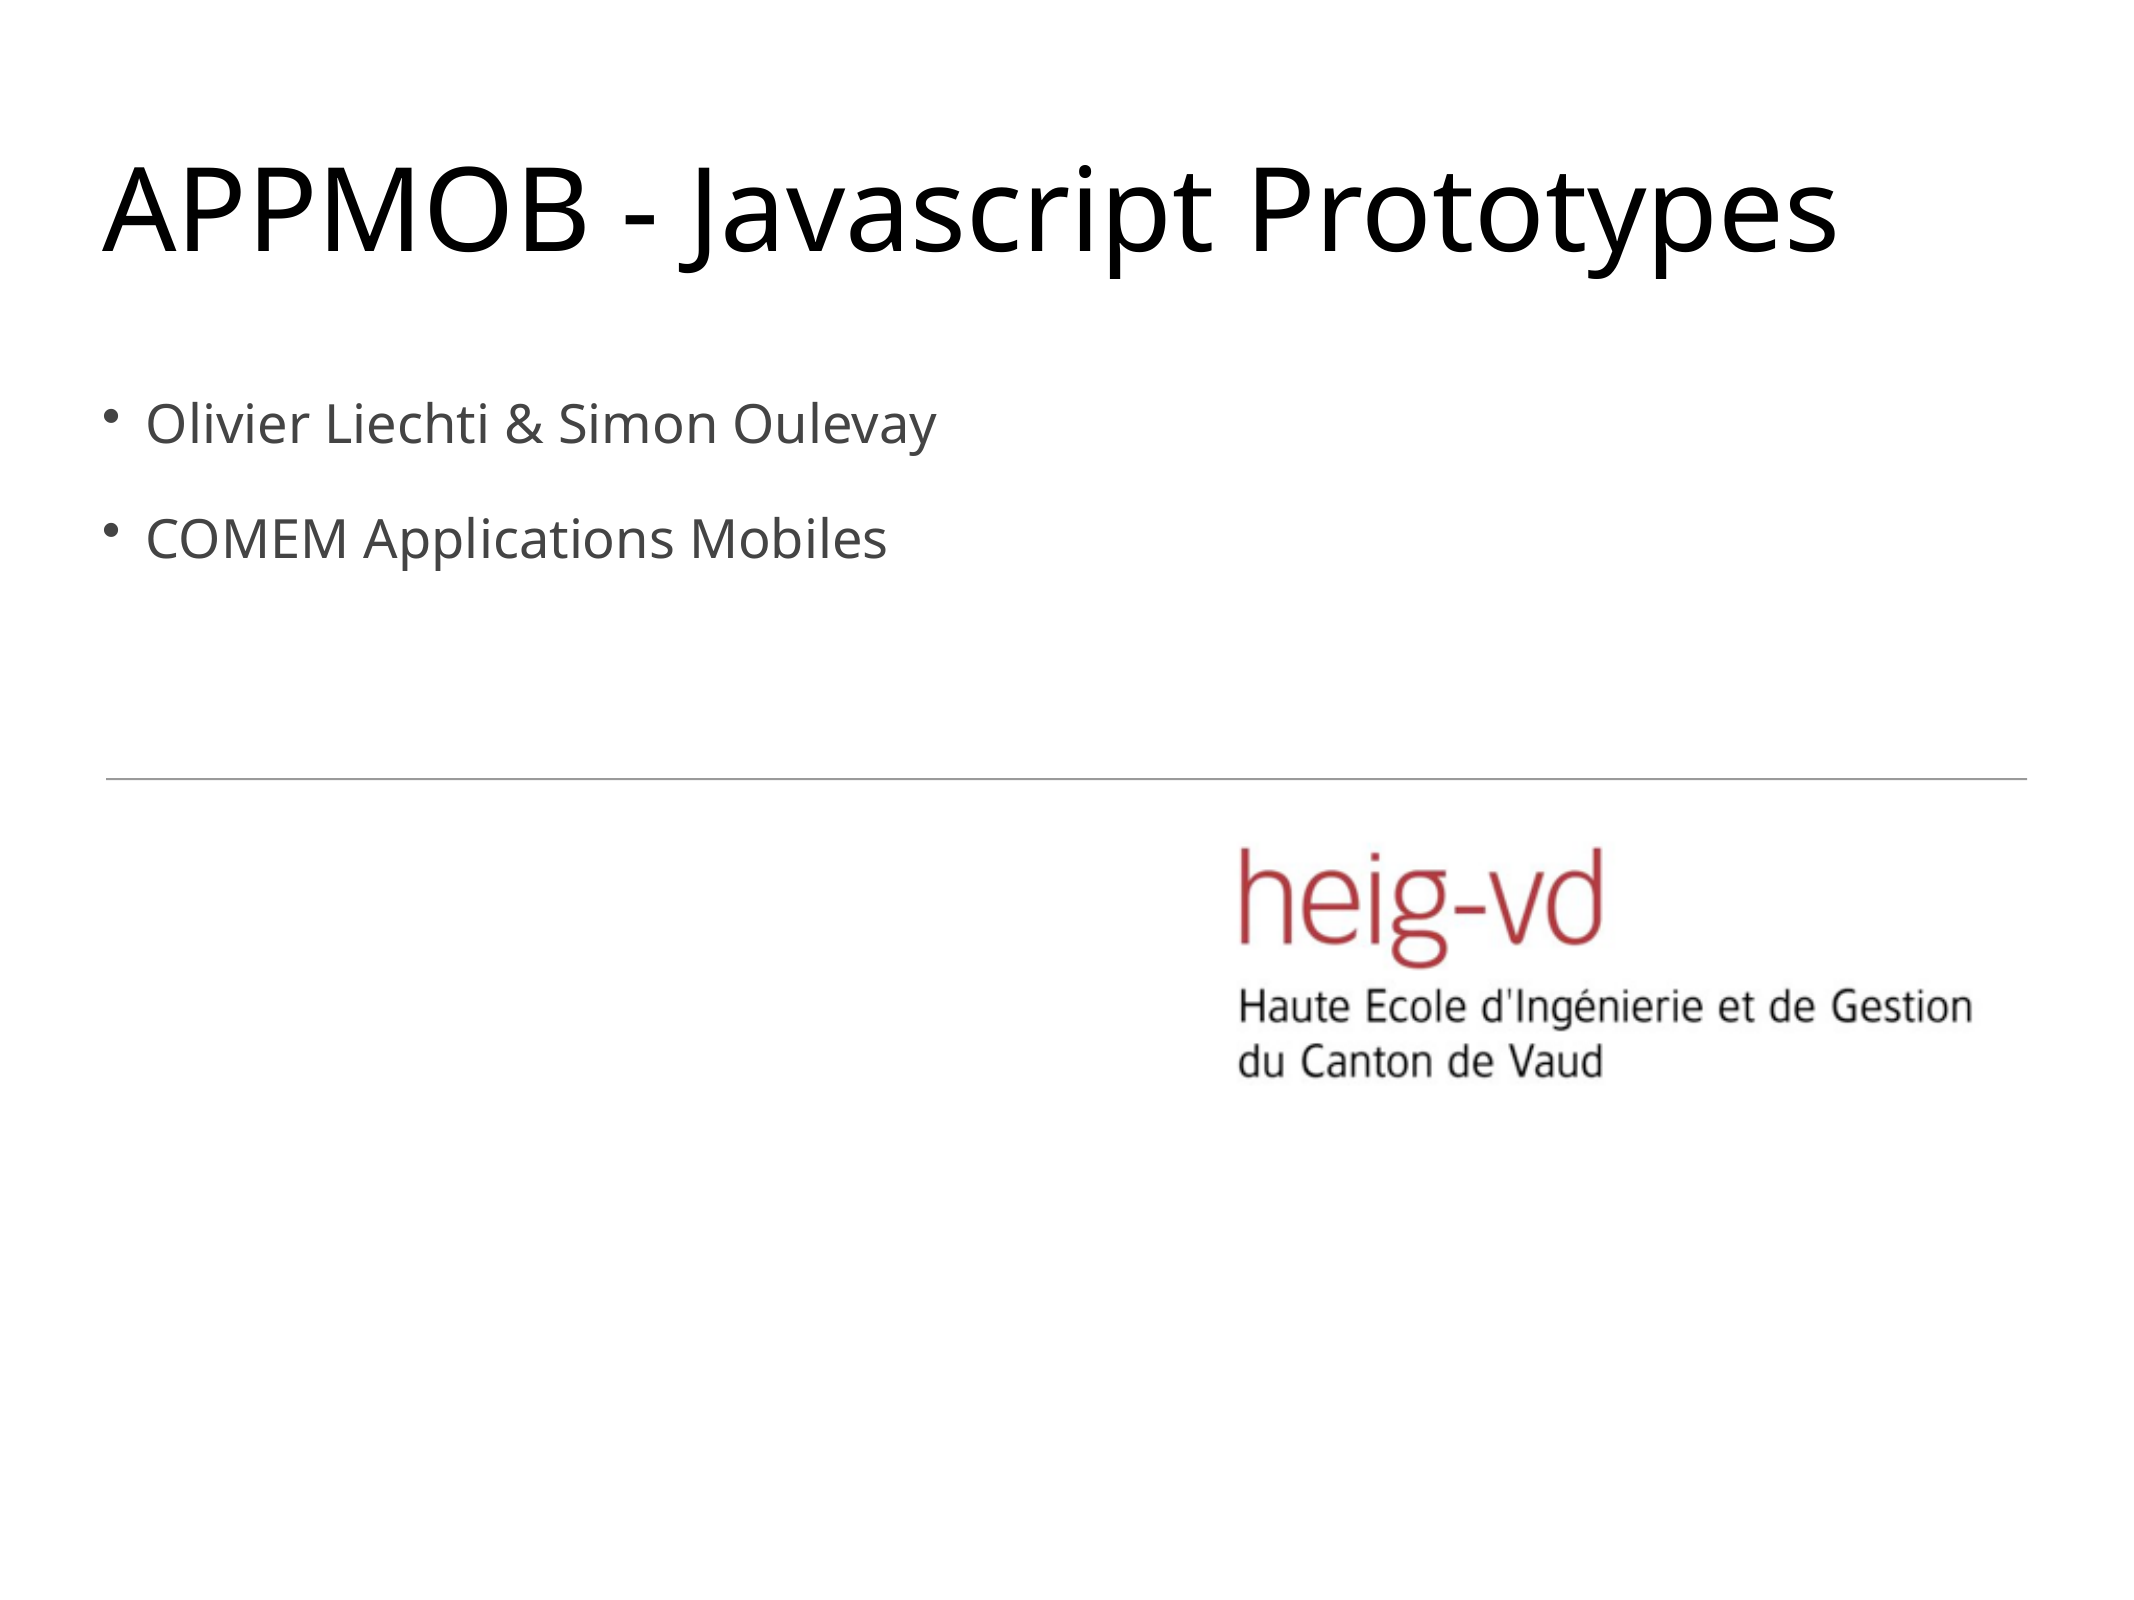

# APPMOB - Javascript Prototypes
Olivier Liechti & Simon Oulevay
COMEM Applications Mobiles